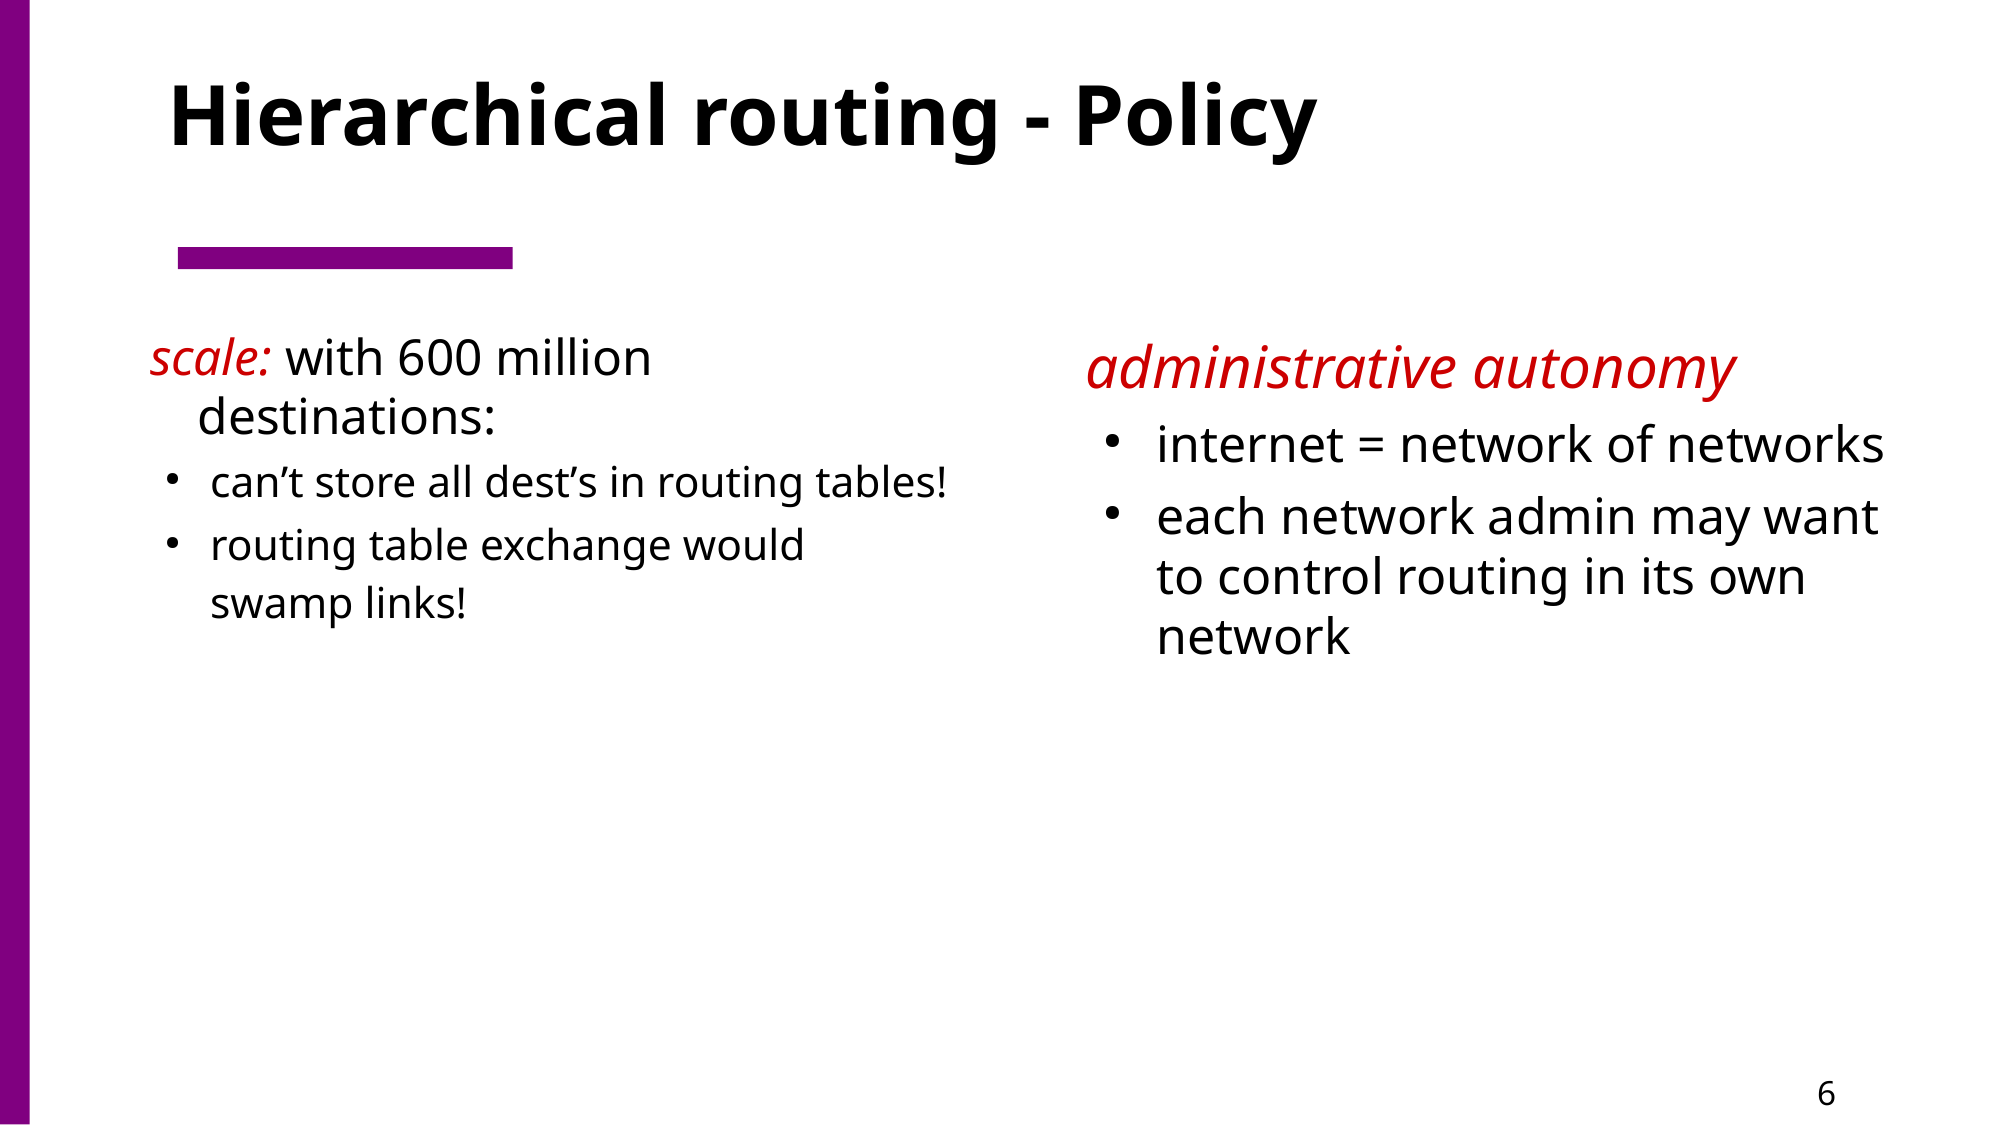

# Hierarchical routing - Policy
scale: with 600 million destinations:
can’t store all dest’s in routing tables!
routing table exchange would swamp links!
administrative autonomy
internet = network of networks
each network admin may want to control routing in its own network